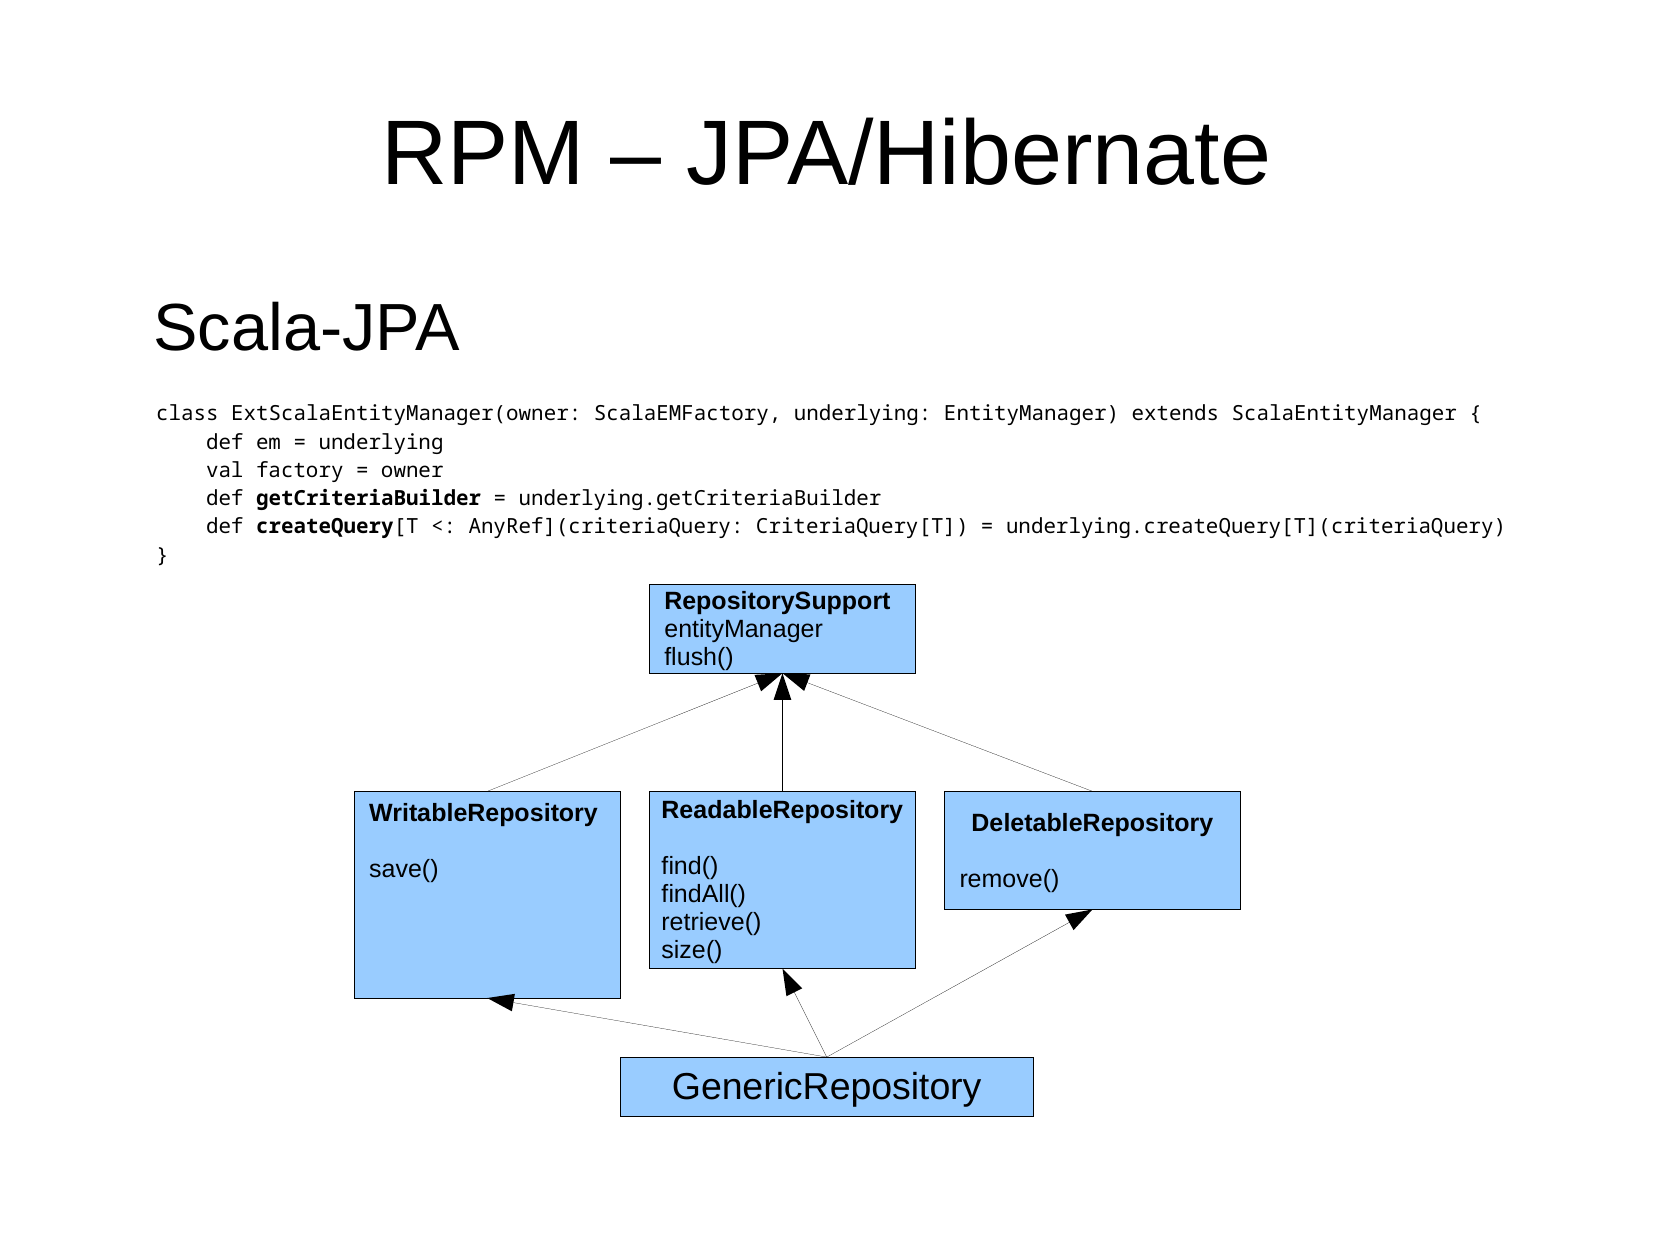

# RPM – JPA/Hibernate
Scala-JPA
class ExtScalaEntityManager(owner: ScalaEMFactory, underlying: EntityManager) extends ScalaEntityManager {
 def em = underlying
 val factory = owner
 def getCriteriaBuilder = underlying.getCriteriaBuilder
 def createQuery[T <: AnyRef](criteriaQuery: CriteriaQuery[T]) = underlying.createQuery[T](criteriaQuery)
}
RepositorySupport
entityManager
flush()
WritableRepository
save()
ReadableRepository
find()
findAll()
retrieve()
size()
DeletableRepository
remove()
GenericRepository